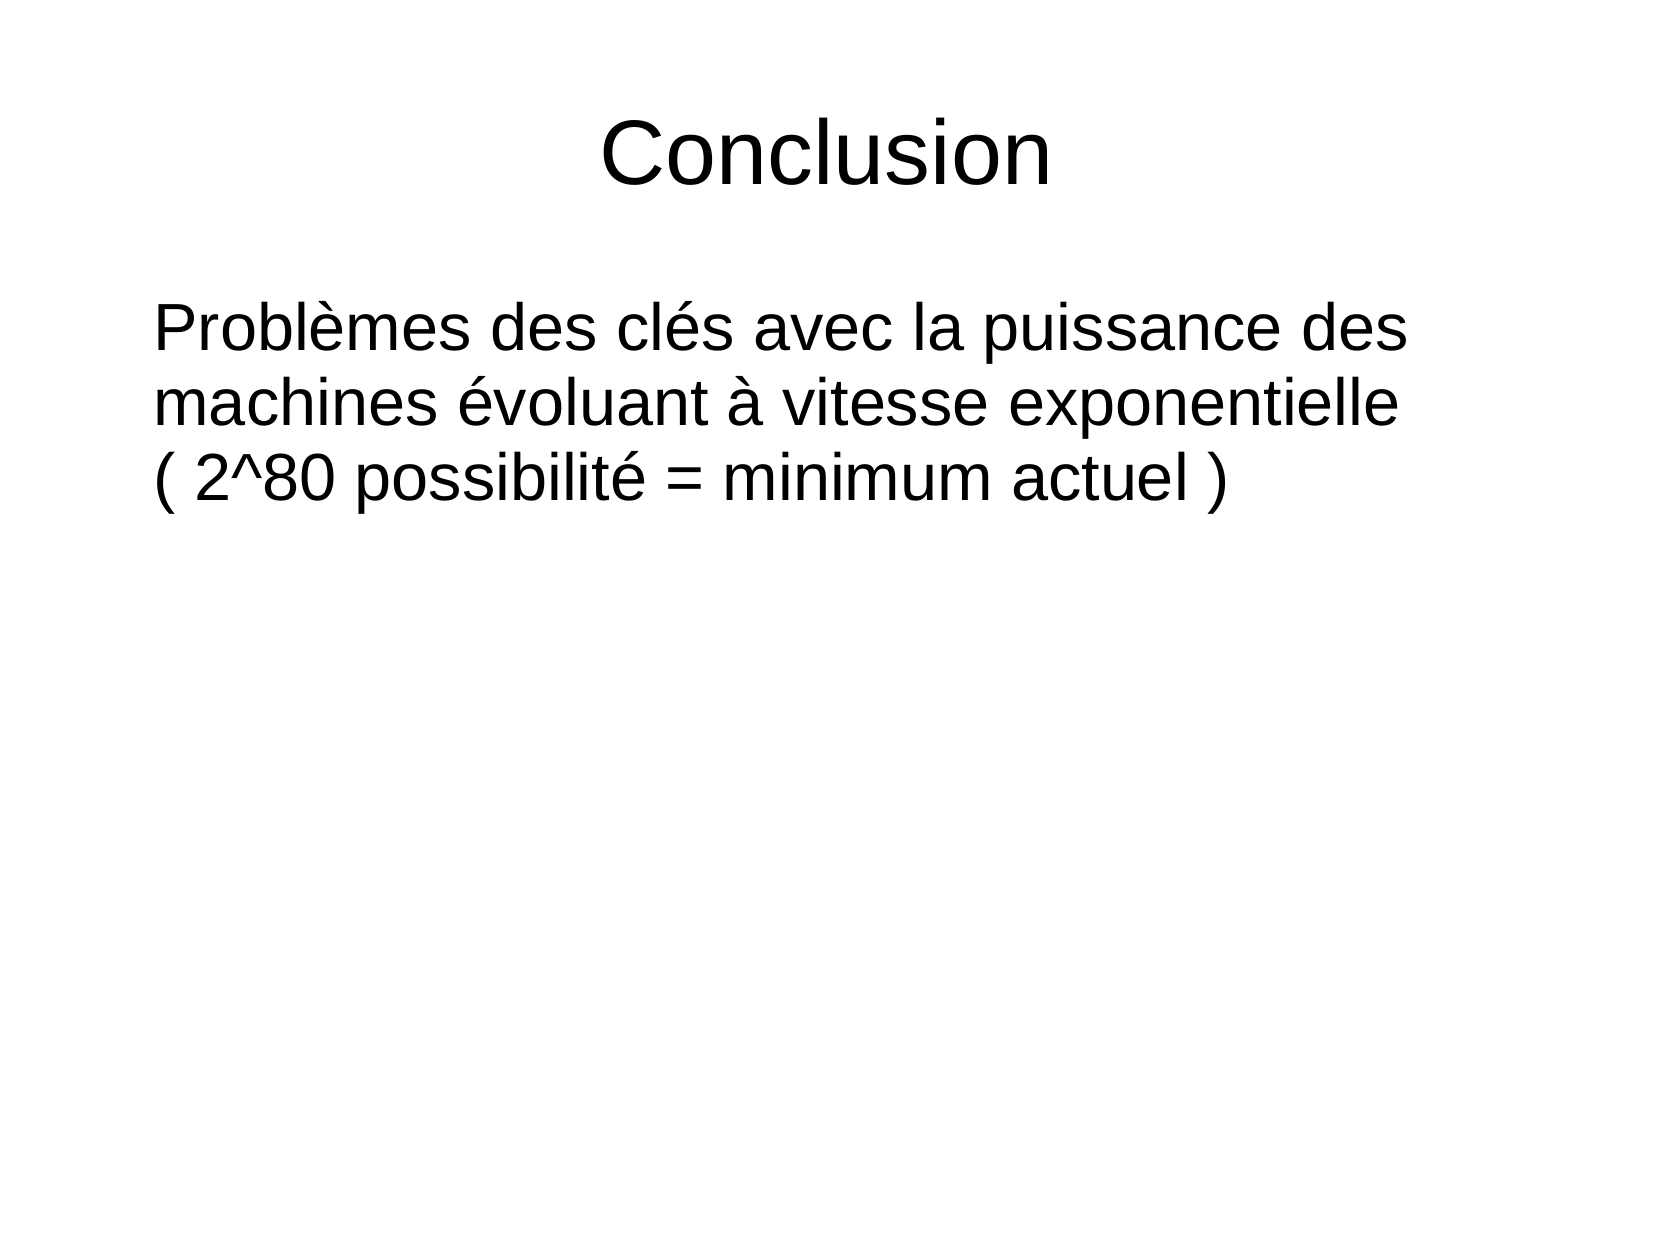

# Conclusion
Problèmes des clés avec la puissance des machines évoluant à vitesse exponentielle ( 2^80 possibilité = minimum actuel )